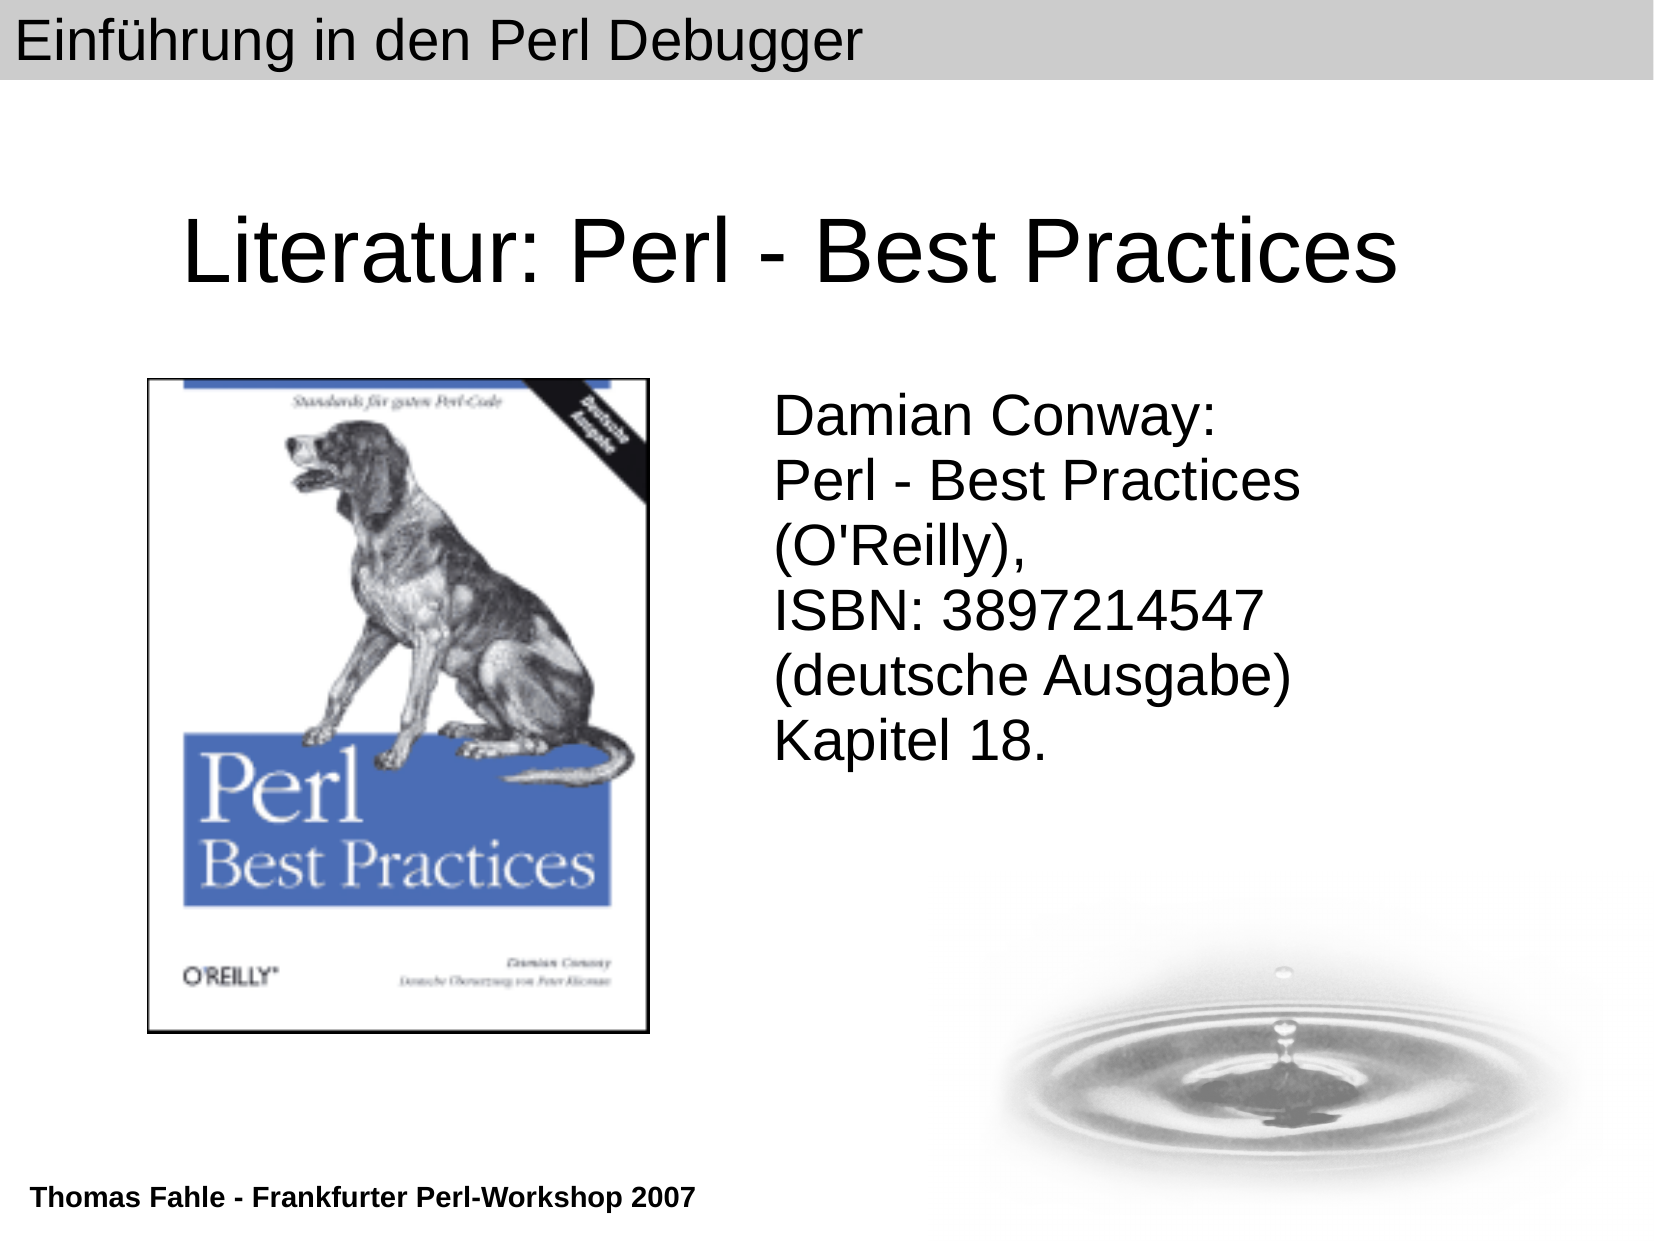

# Literatur: Perl - Best Practices
Damian Conway:
Perl - Best Practices
(O'Reilly),
ISBN: 3897214547
(deutsche Ausgabe)
Kapitel 18.